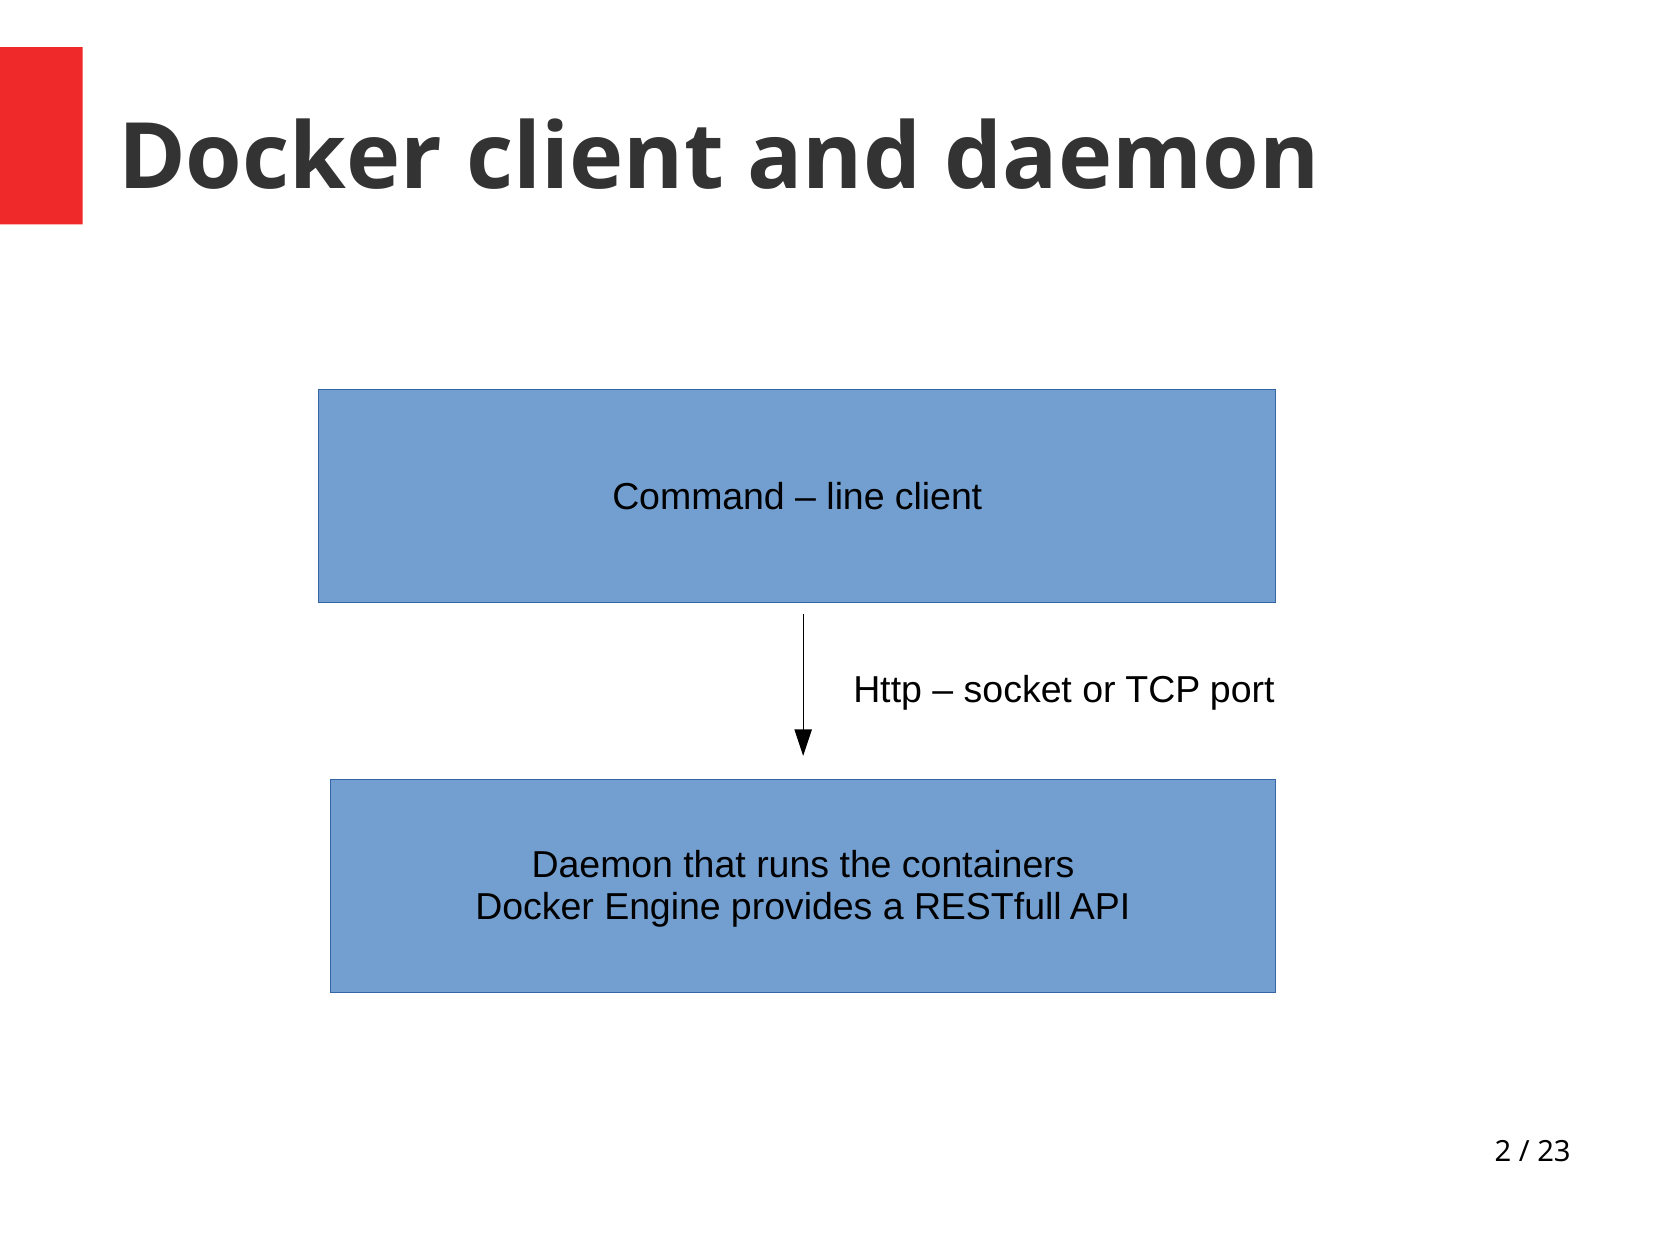

# Docker client and daemon
Command – line client
Http – socket or TCP port
Daemon that runs the containers
Docker Engine provides a RESTfull API
2